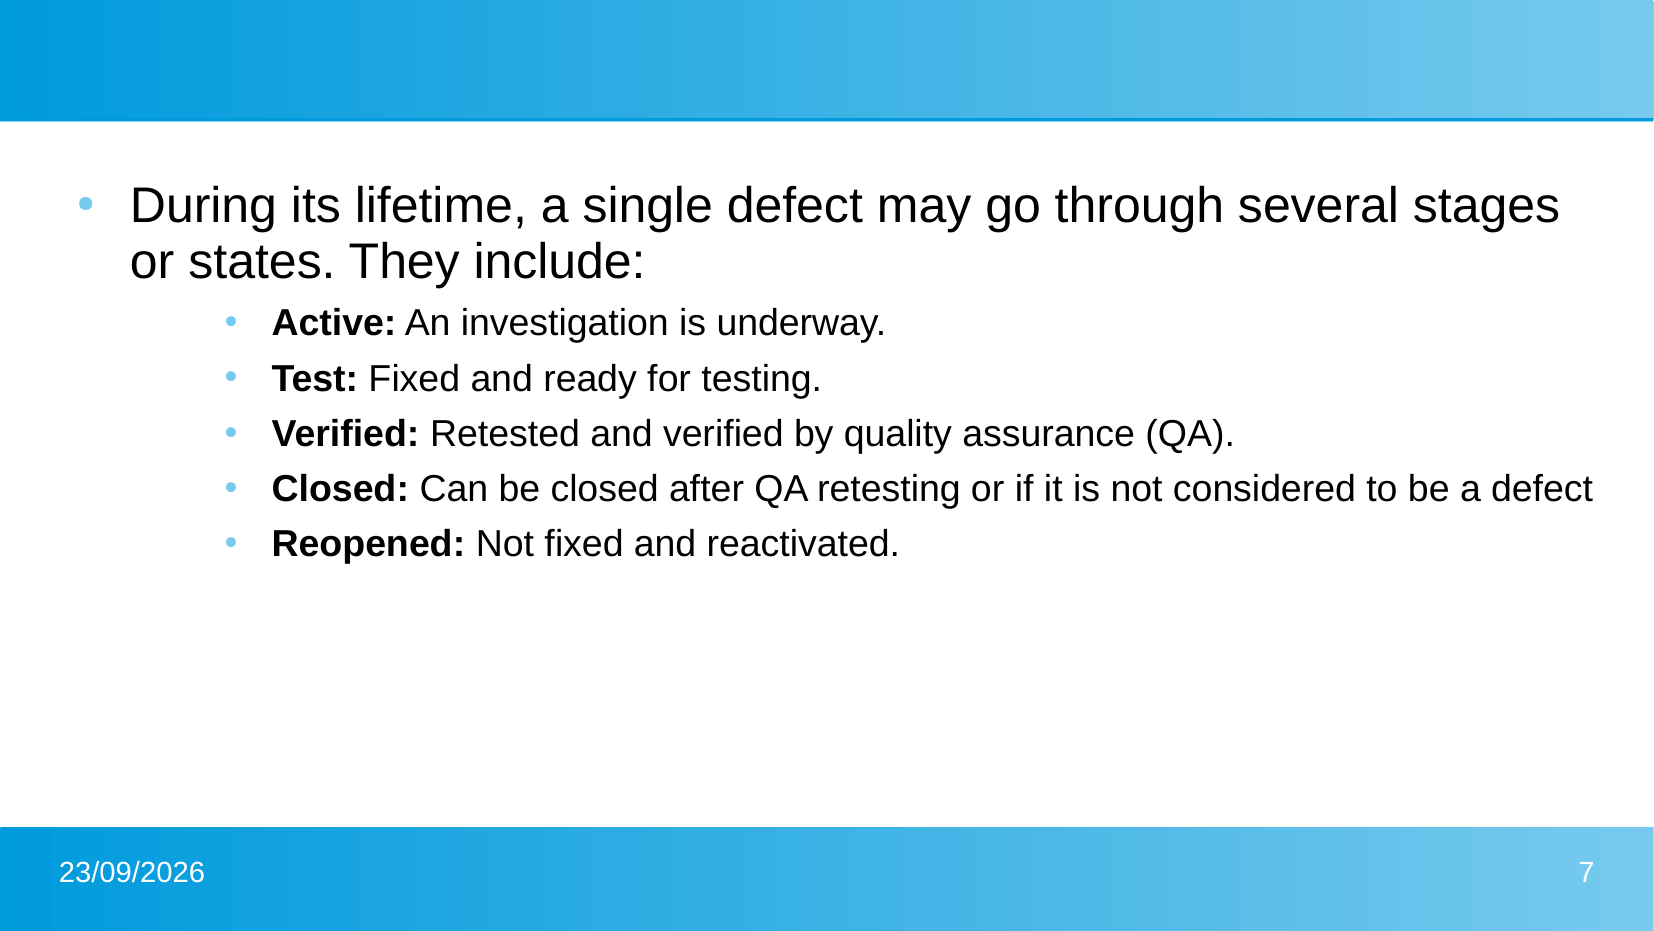

# During its lifetime, a single defect may go through several stages or states. They include:
Active: An investigation is underway.
Test: Fixed and ready for testing.
Verified: Retested and verified by quality assurance (QA).
Closed: Can be closed after QA retesting or if it is not considered to be a defect
Reopened: Not fixed and reactivated.
7